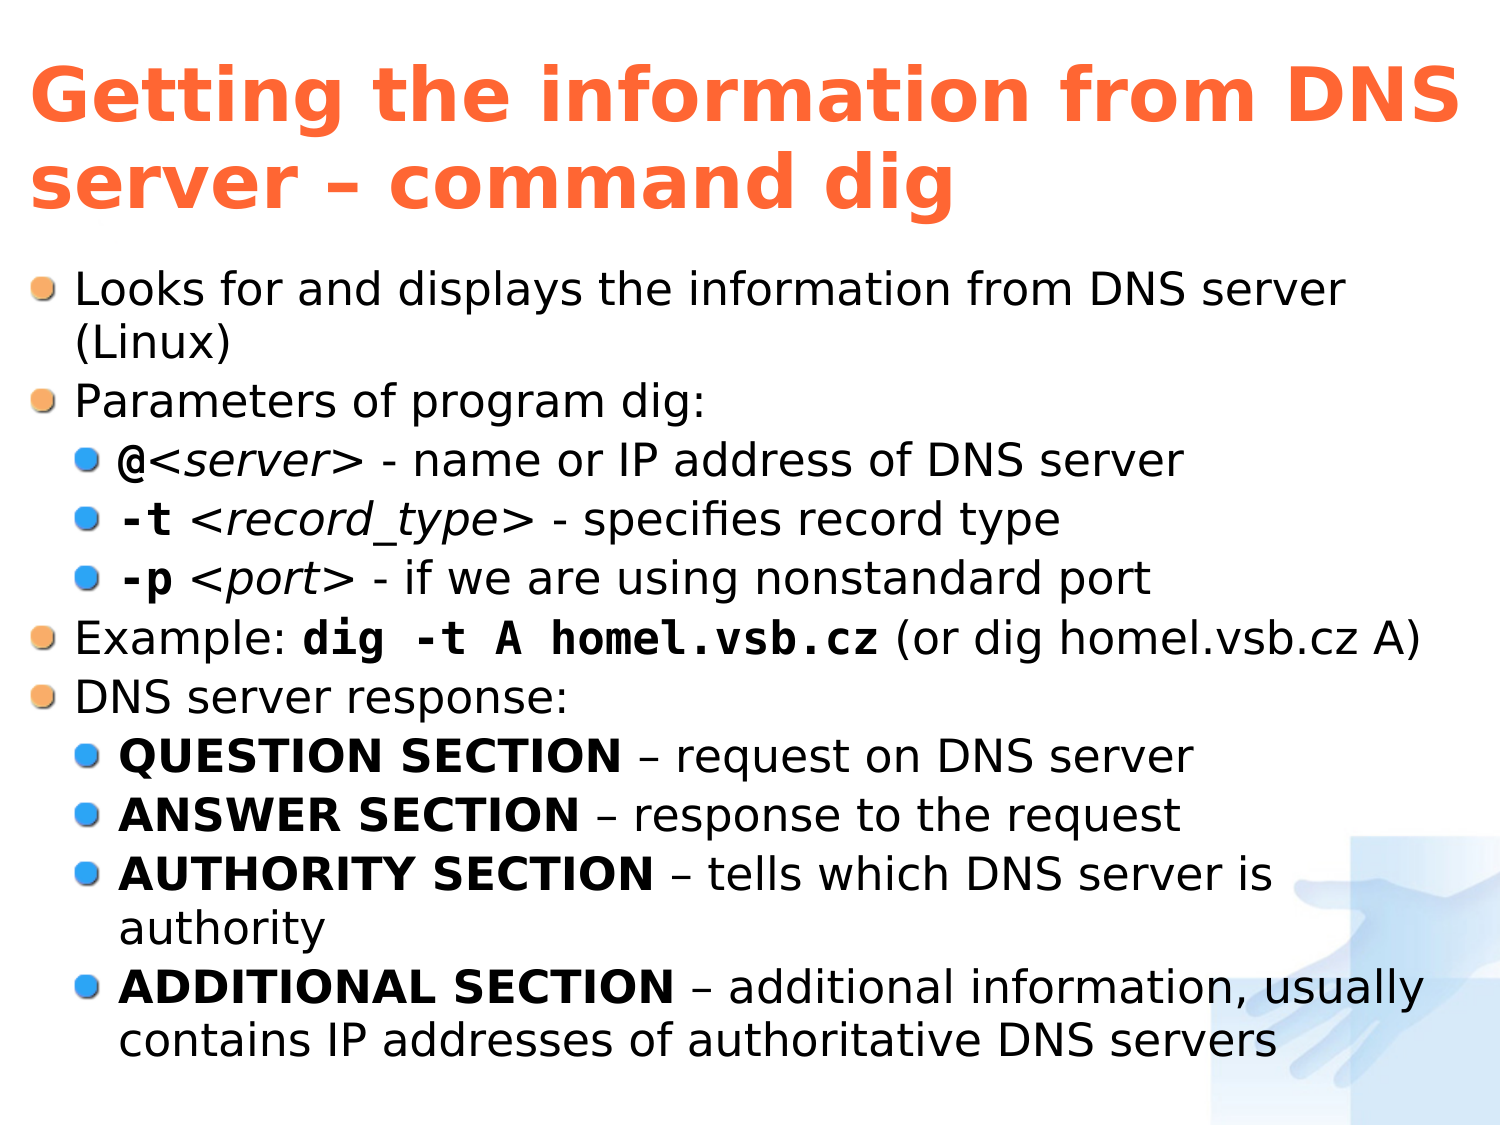

# Getting the information from DNS server – command dig
Looks for and displays the information from DNS server (Linux)
Parameters of program dig:
@<server> - name or IP address of DNS server
-t <record_type> - specifies record type
-p <port> - if we are using nonstandard port
Example: dig -t A homel.vsb.cz (or dig homel.vsb.cz A)
DNS server response:
QUESTION SECTION – request on DNS server
ANSWER SECTION – response to the request
AUTHORITY SECTION – tells which DNS server is authority
ADDITIONAL SECTION – additional information, usually contains IP addresses of authoritative DNS servers